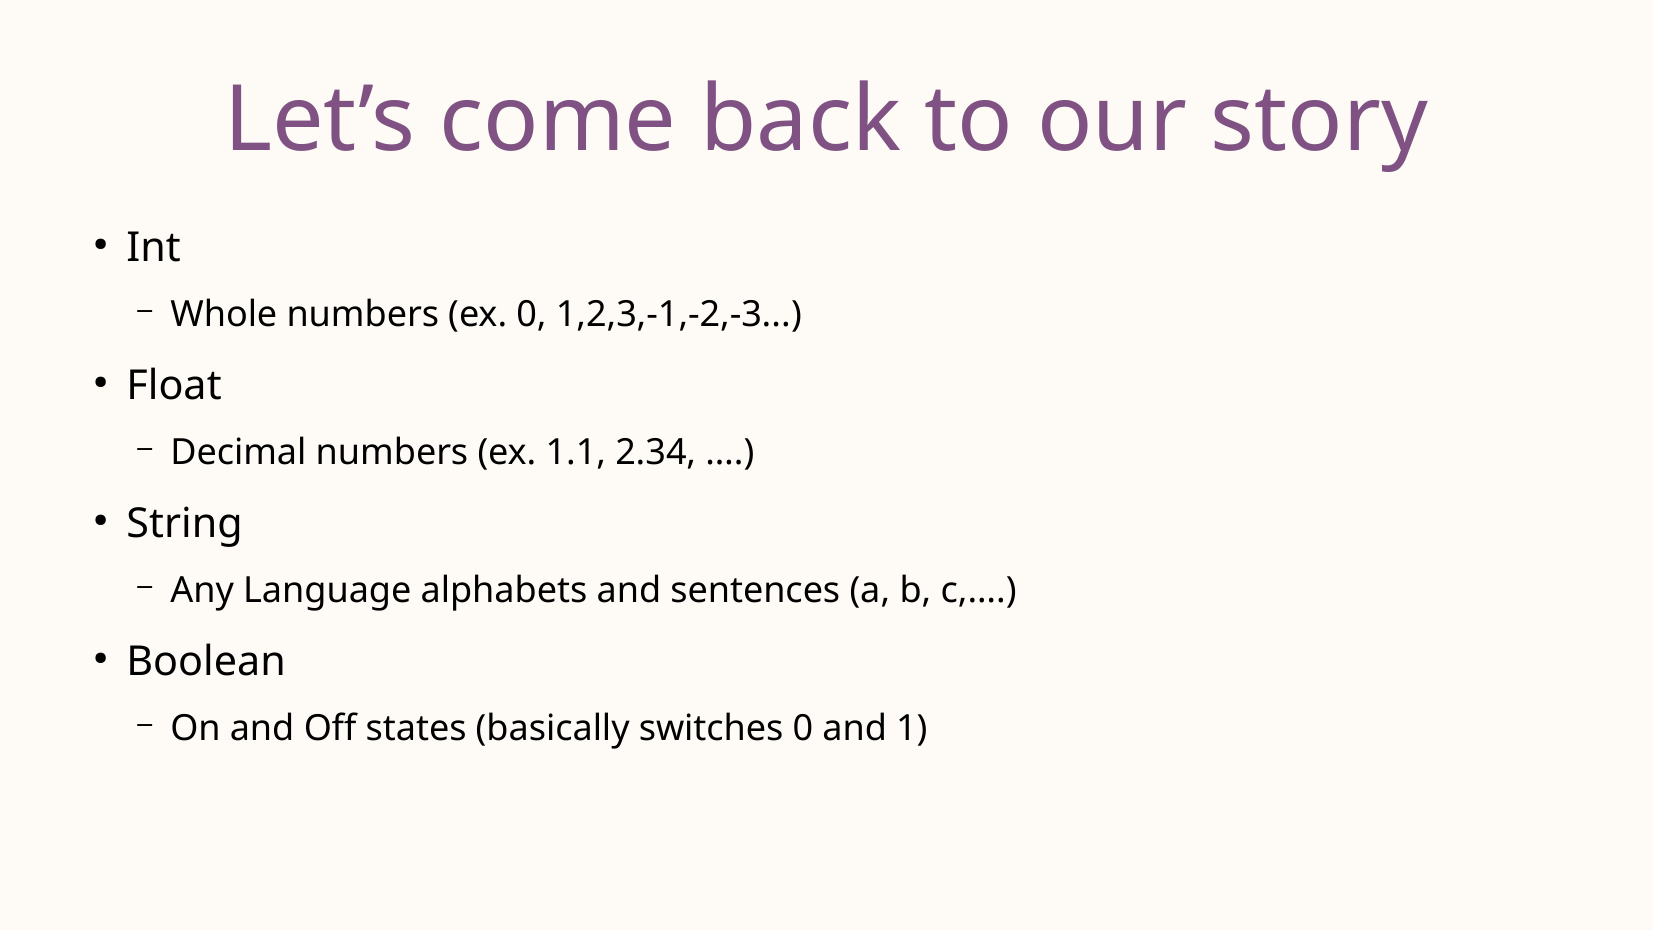

# Let’s come back to our story
Int
Whole numbers (ex. 0, 1,2,3,-1,-2,-3...)
Float
Decimal numbers (ex. 1.1, 2.34, ….)
String
Any Language alphabets and sentences (a, b, c,….)
Boolean
On and Off states (basically switches 0 and 1)